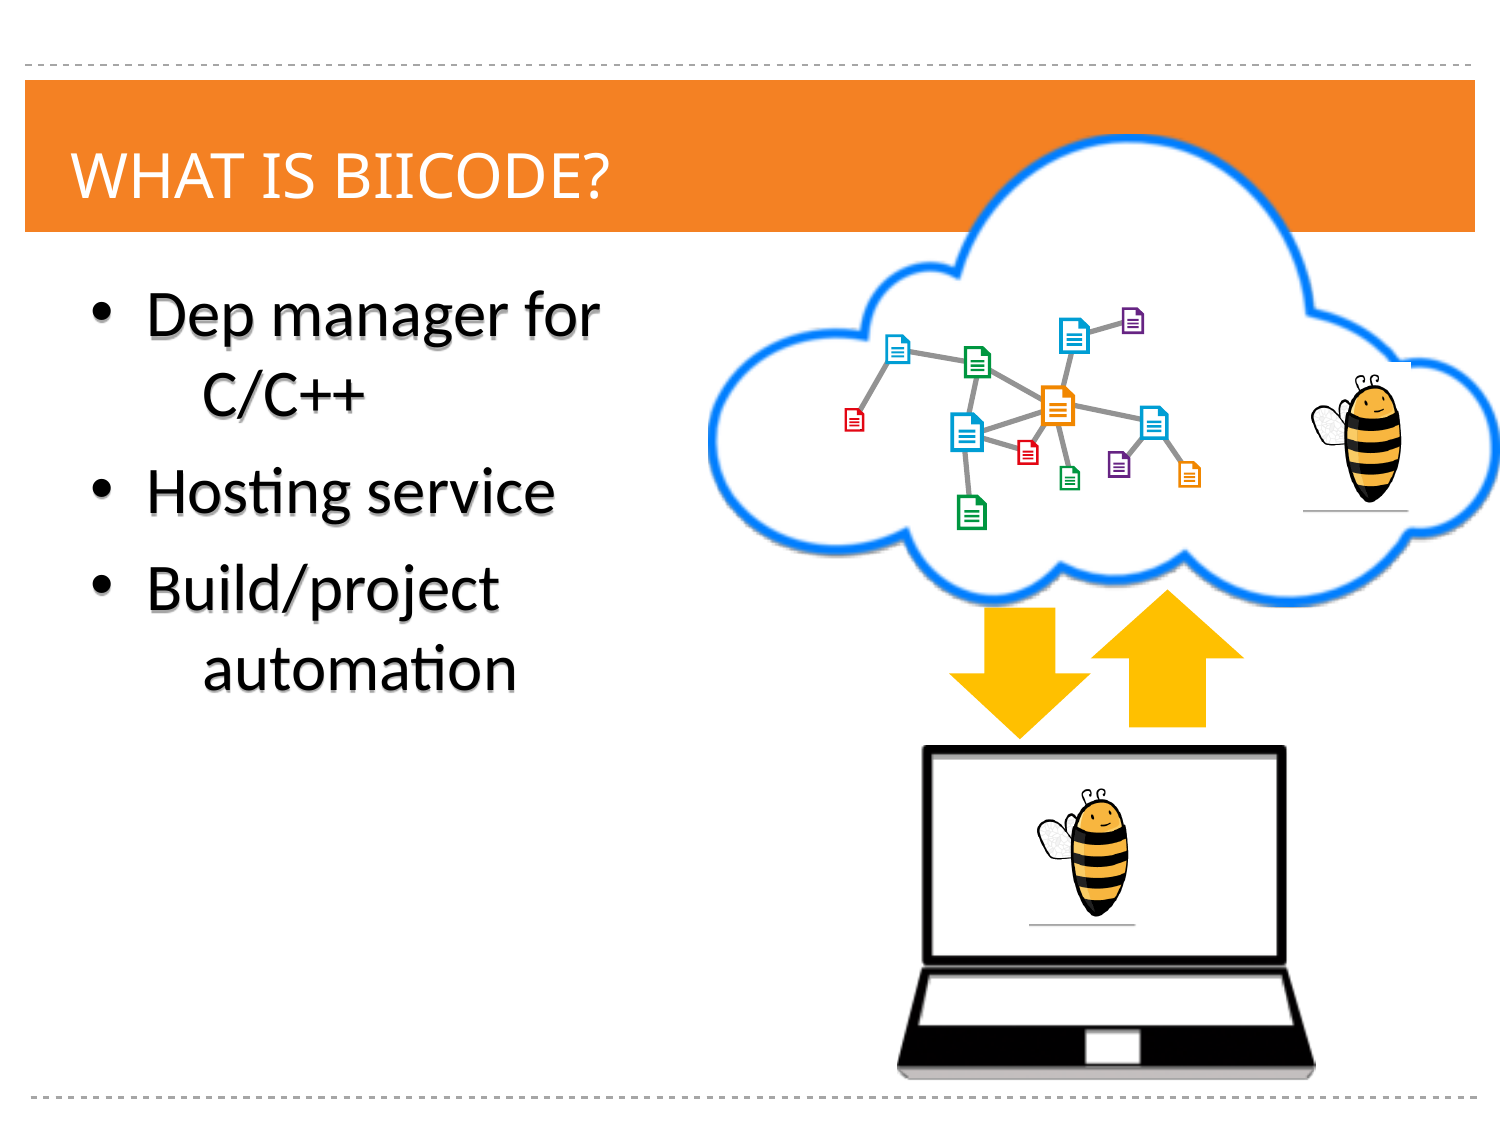

WHAT IS BIICODE?
# Dep manager for C/C++
Hosting service
Build/project automation